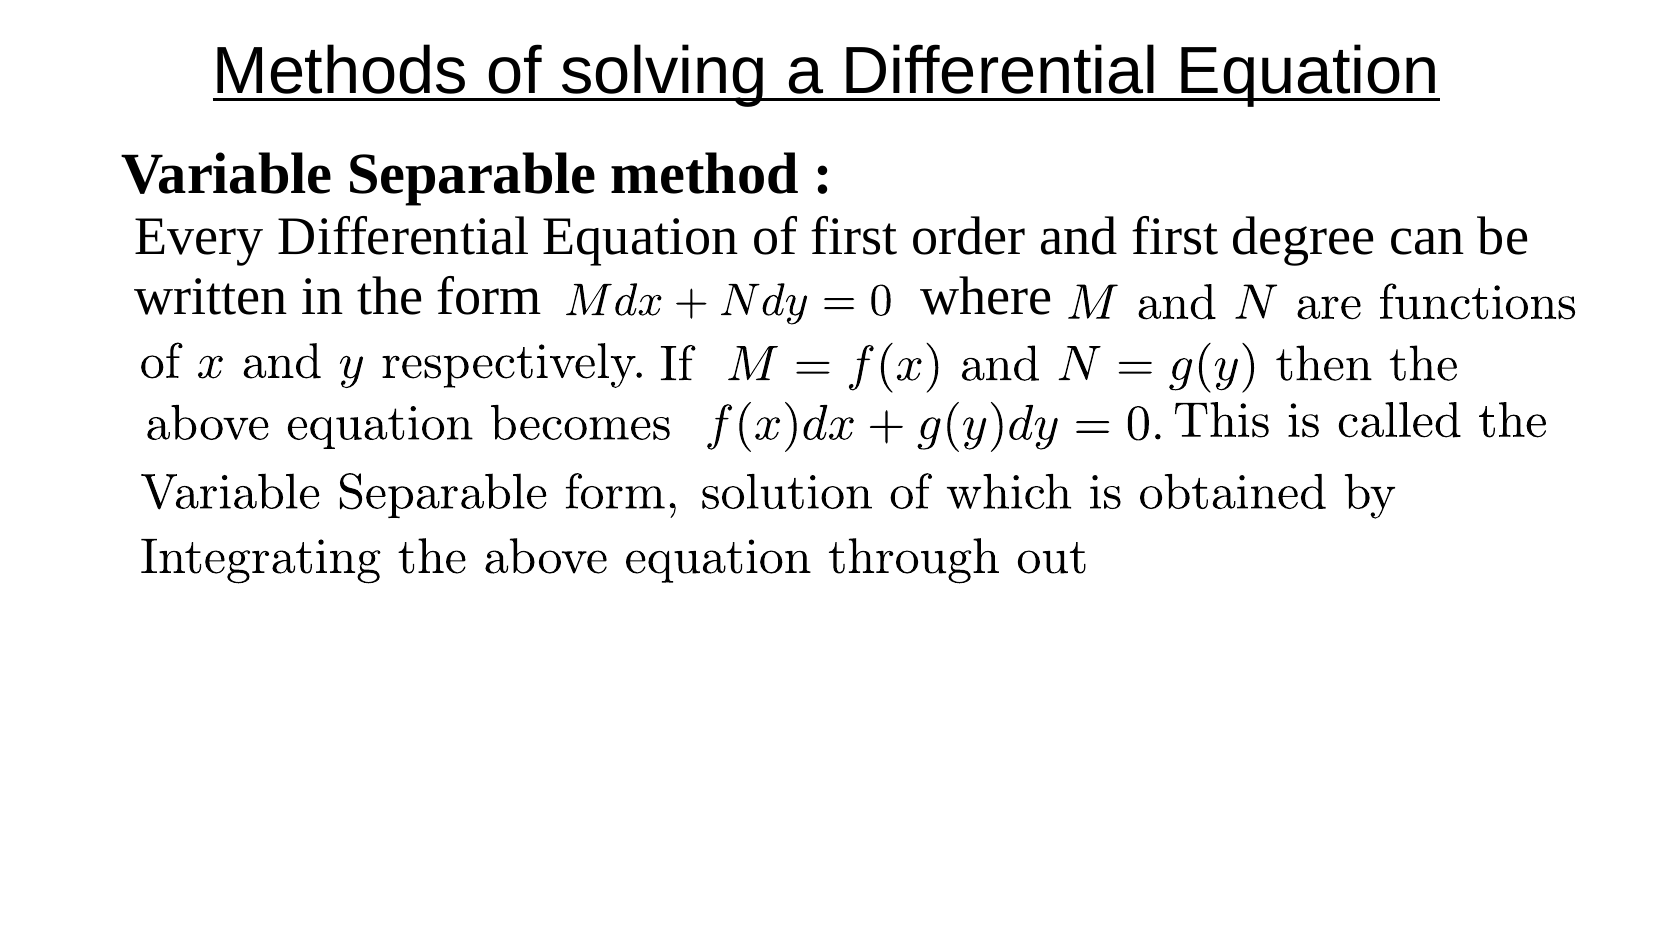

# Methods of solving a Differential Equation
	Variable Separable method :
	 Every Differential Equation of first order and first degree can be
	 written in the form where